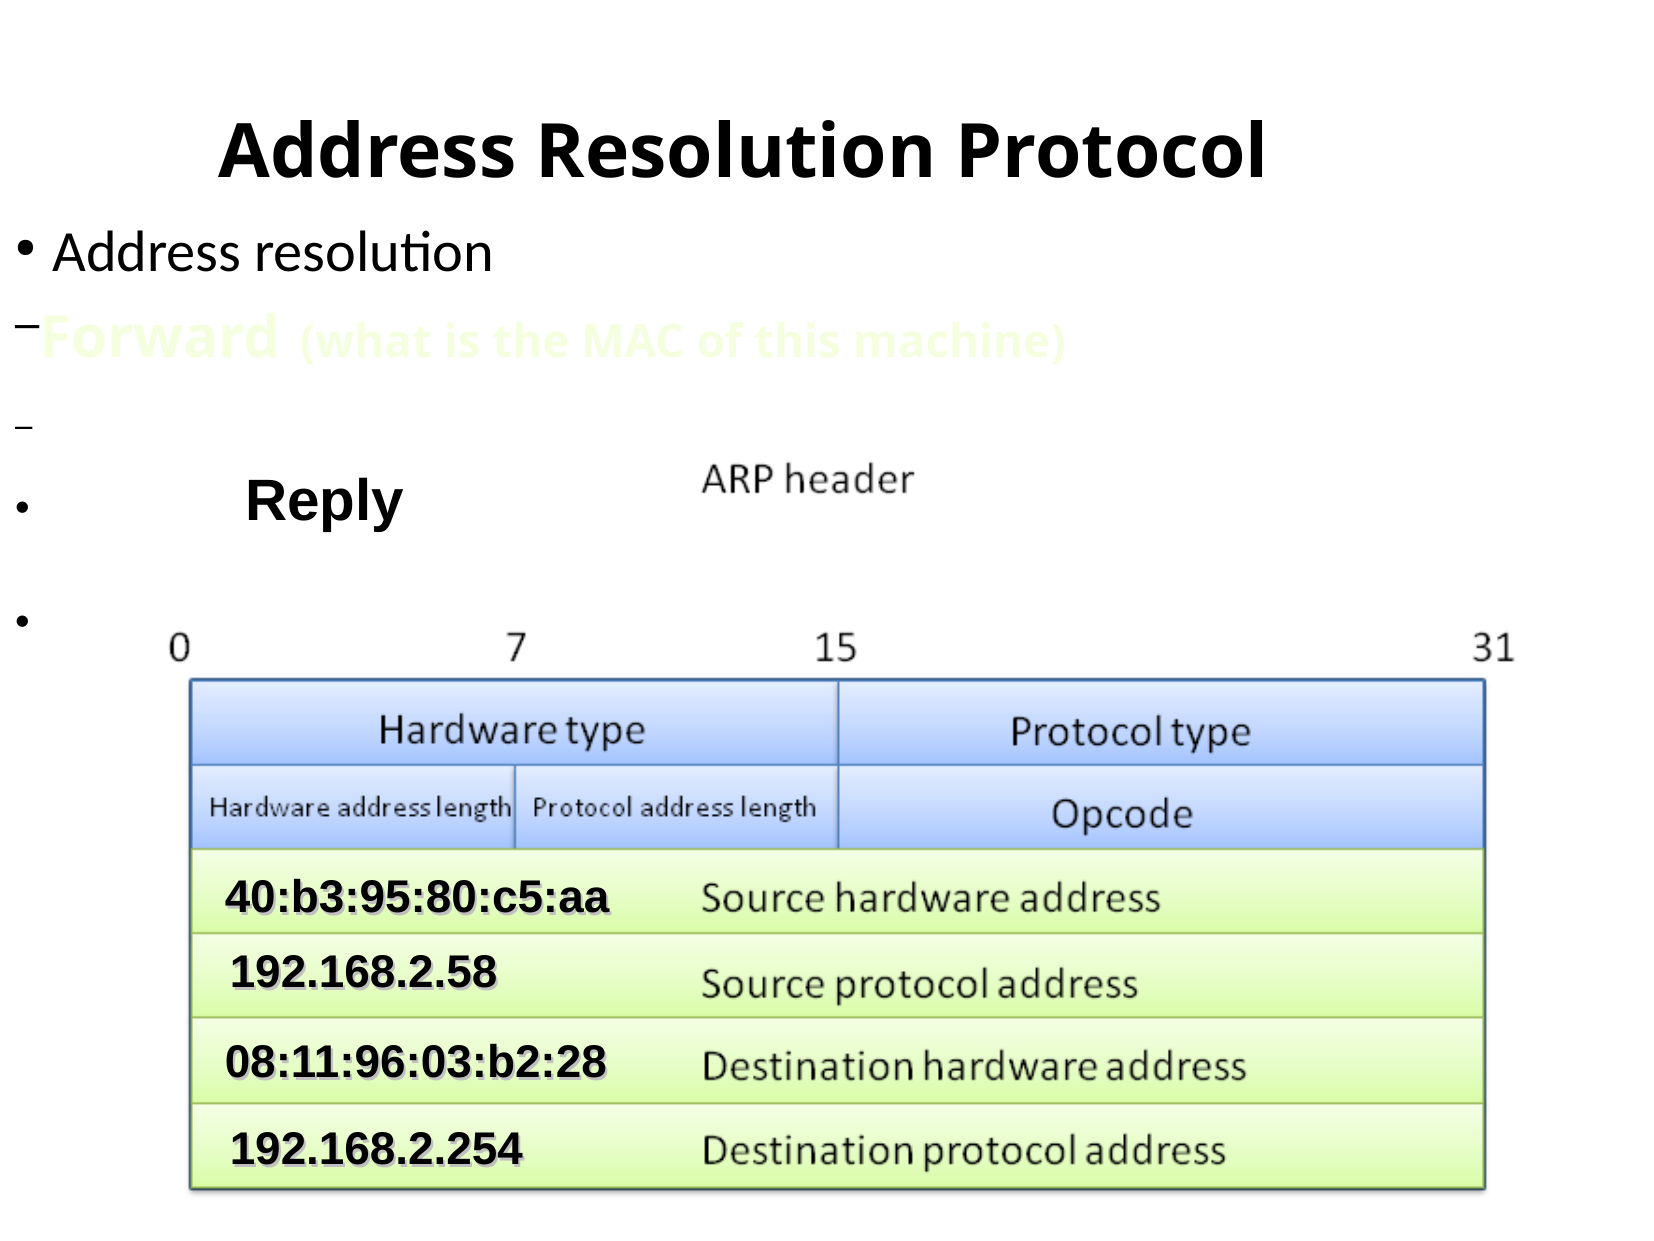

# Address Resolution Protocol
Address resolution
Forward (what is the MAC of this machine)
Reply
40:b3:95:80:c5:aa
192.168.2.58
08:11:96:03:b2:28
192.168.2.254